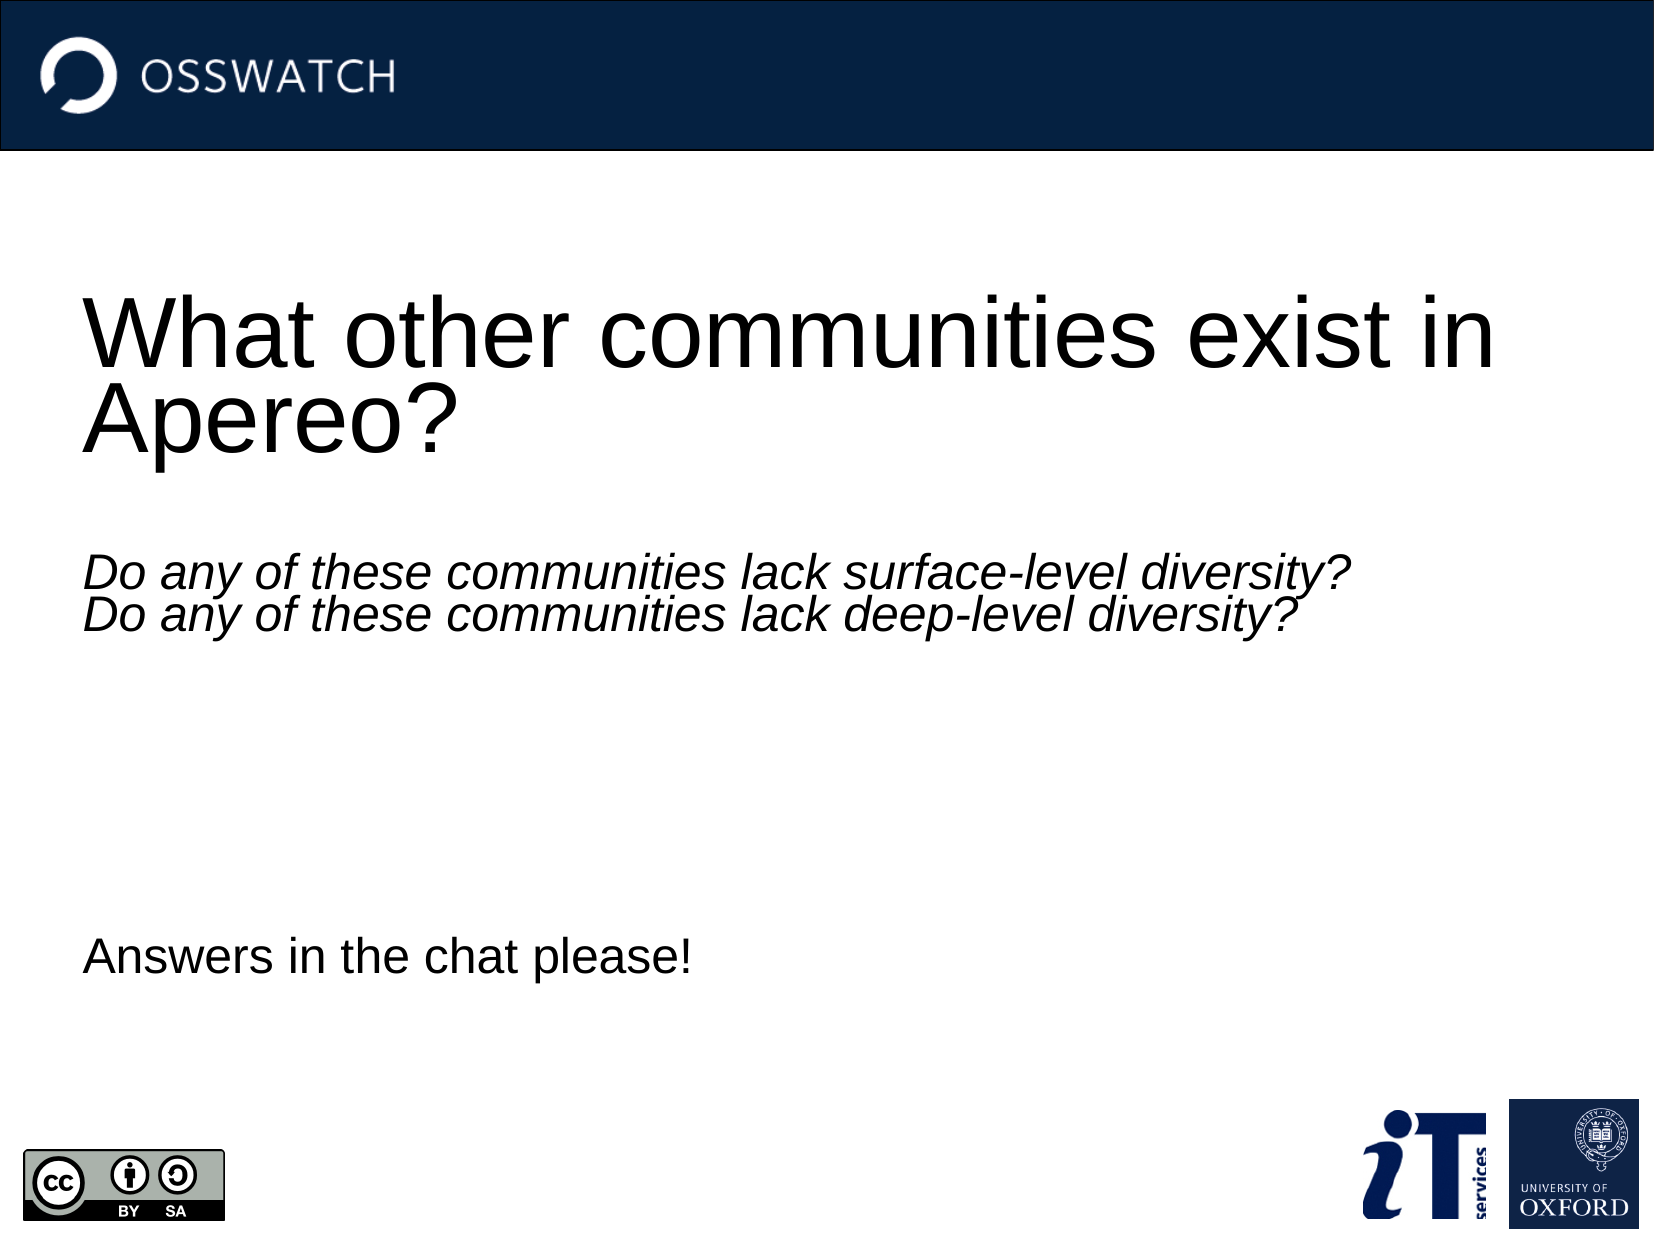

What other communities exist in Apereo?
Do any of these communities lack surface-level diversity?
Do any of these communities lack deep-level diversity?
Answers in the chat please!